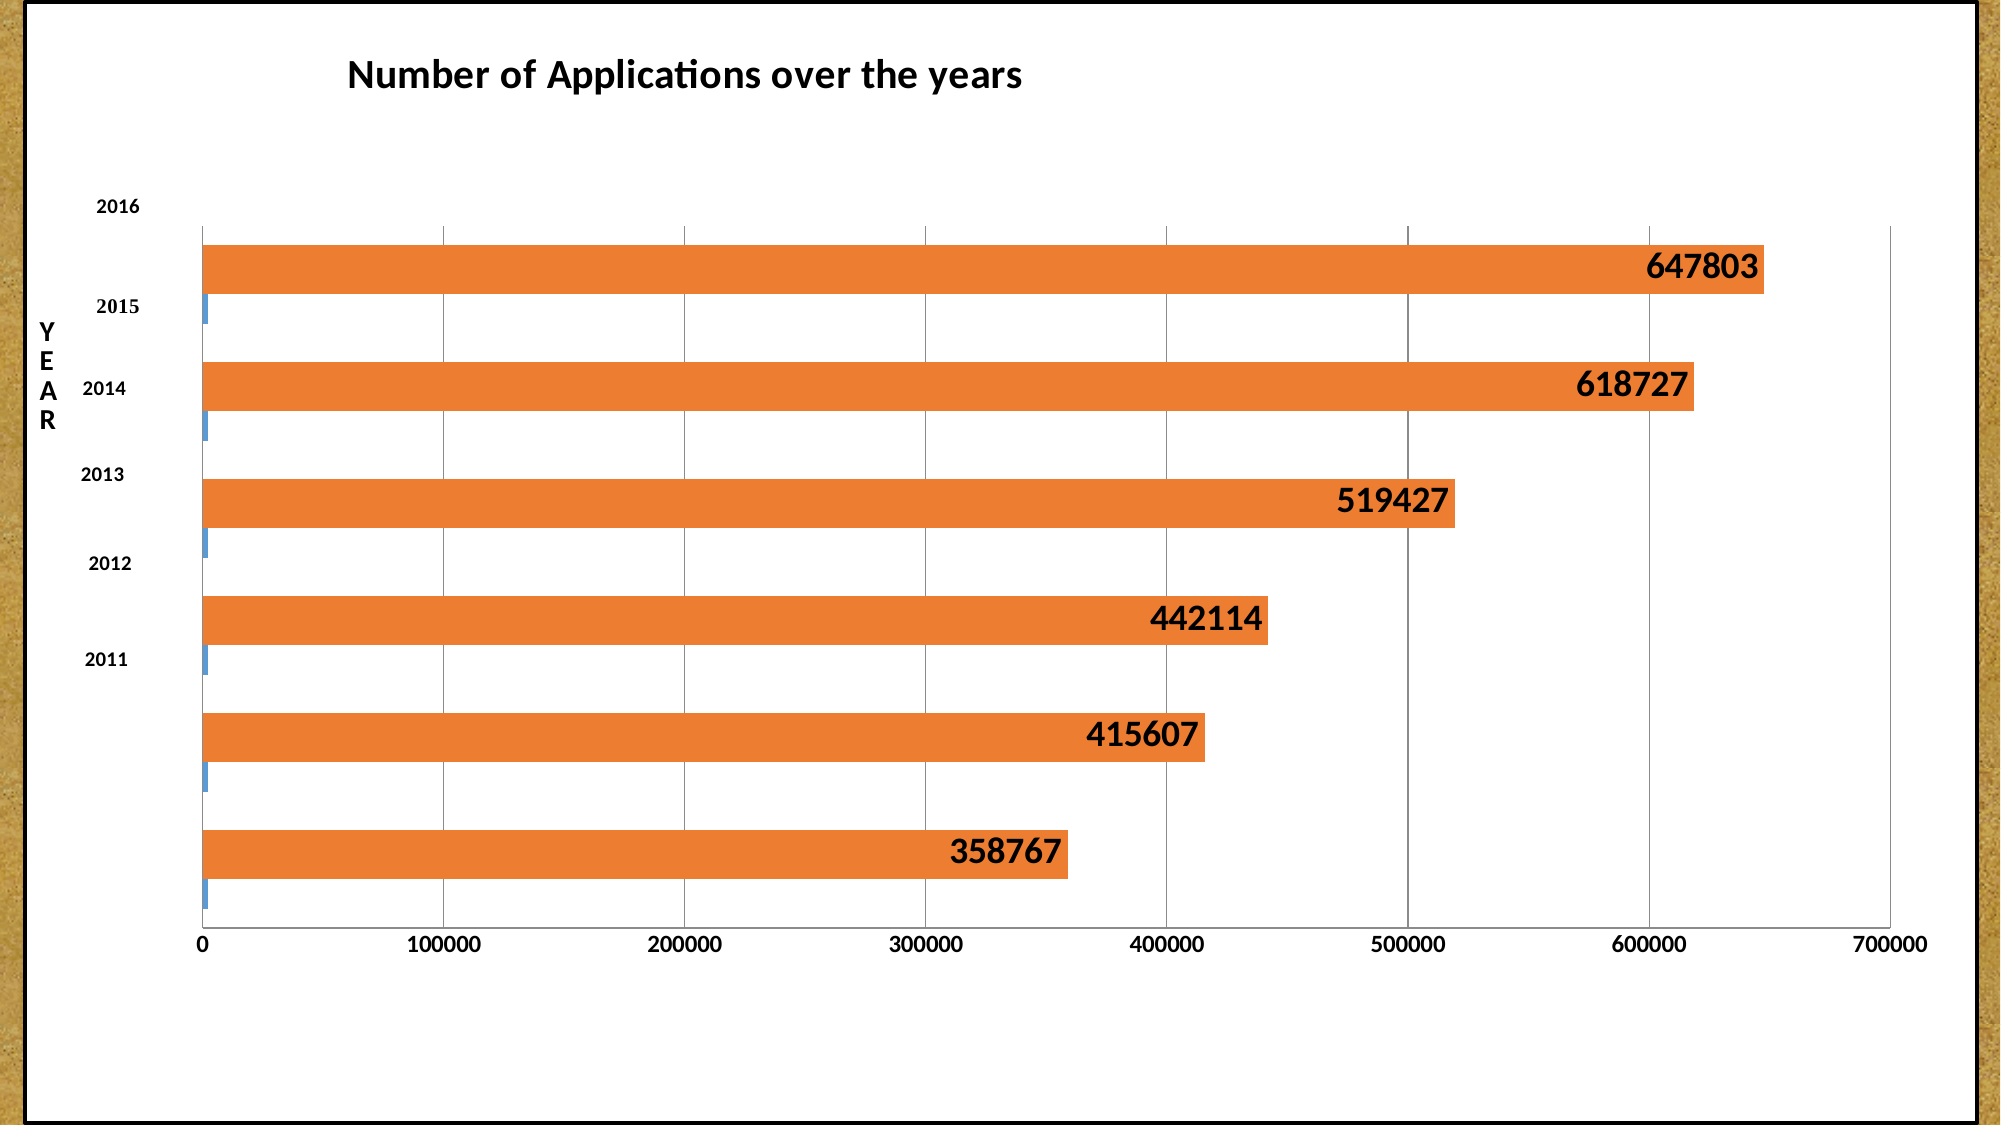

### Chart: Number of Applications over the years
| Category | | |
|---|---|---|
| 1 | 2011.0 | 358767.0 |
| 2 | 2012.0 | 415607.0 |
| 3 | 2013.0 | 442114.0 |
| 4 | 2014.0 | 519427.0 |
| 5 | 2015.0 | 618727.0 |
| 6 | 2016.0 | 647803.0 |